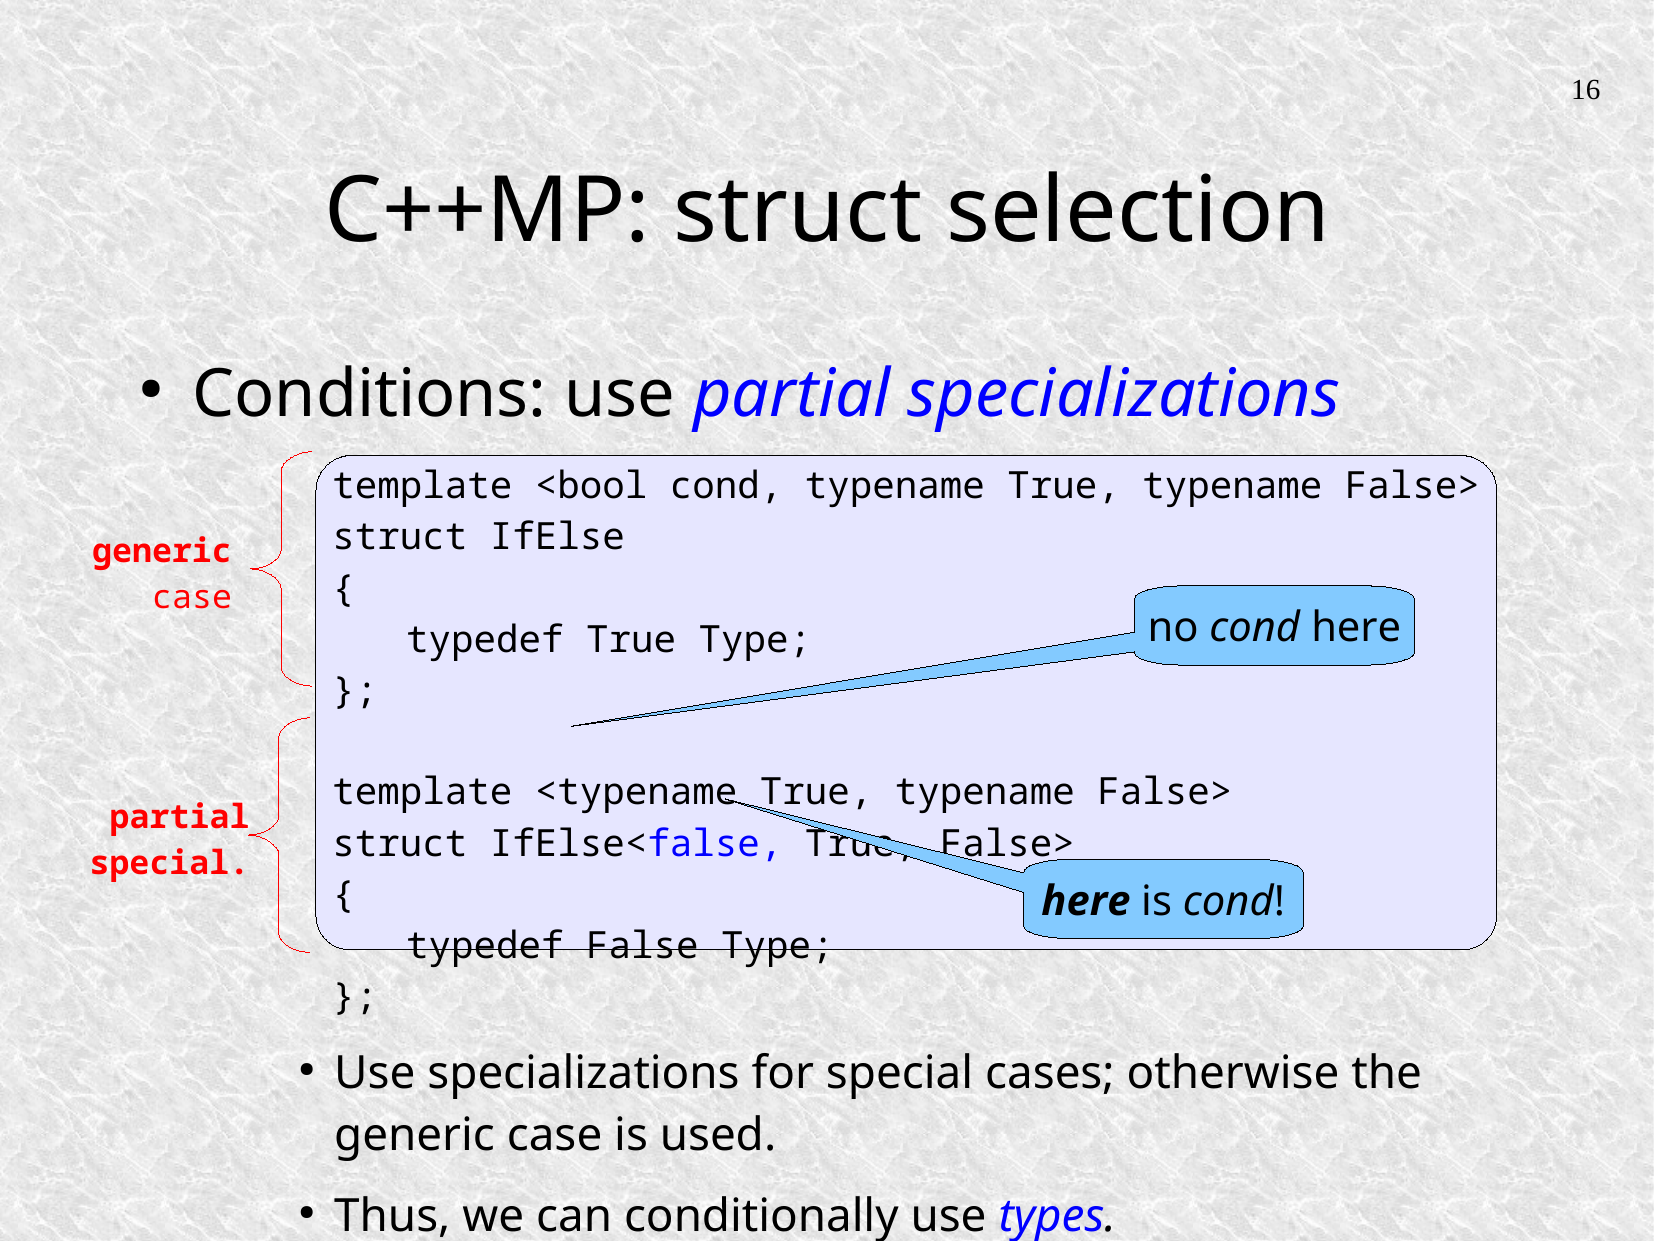

16
# C++MP: struct selection
Conditions: use partial specializations
Use specializations for special cases; otherwise the generic case is used.
Thus, we can conditionally use types.
template <bool cond, typename True, typename False>
struct IfElse
{
	typedef True Type;
};
template <typename True, typename False>
struct IfElse<false, True, False>
{
	typedef False Type;
};
generic
case
no cond here
partial
special.
here is cond!